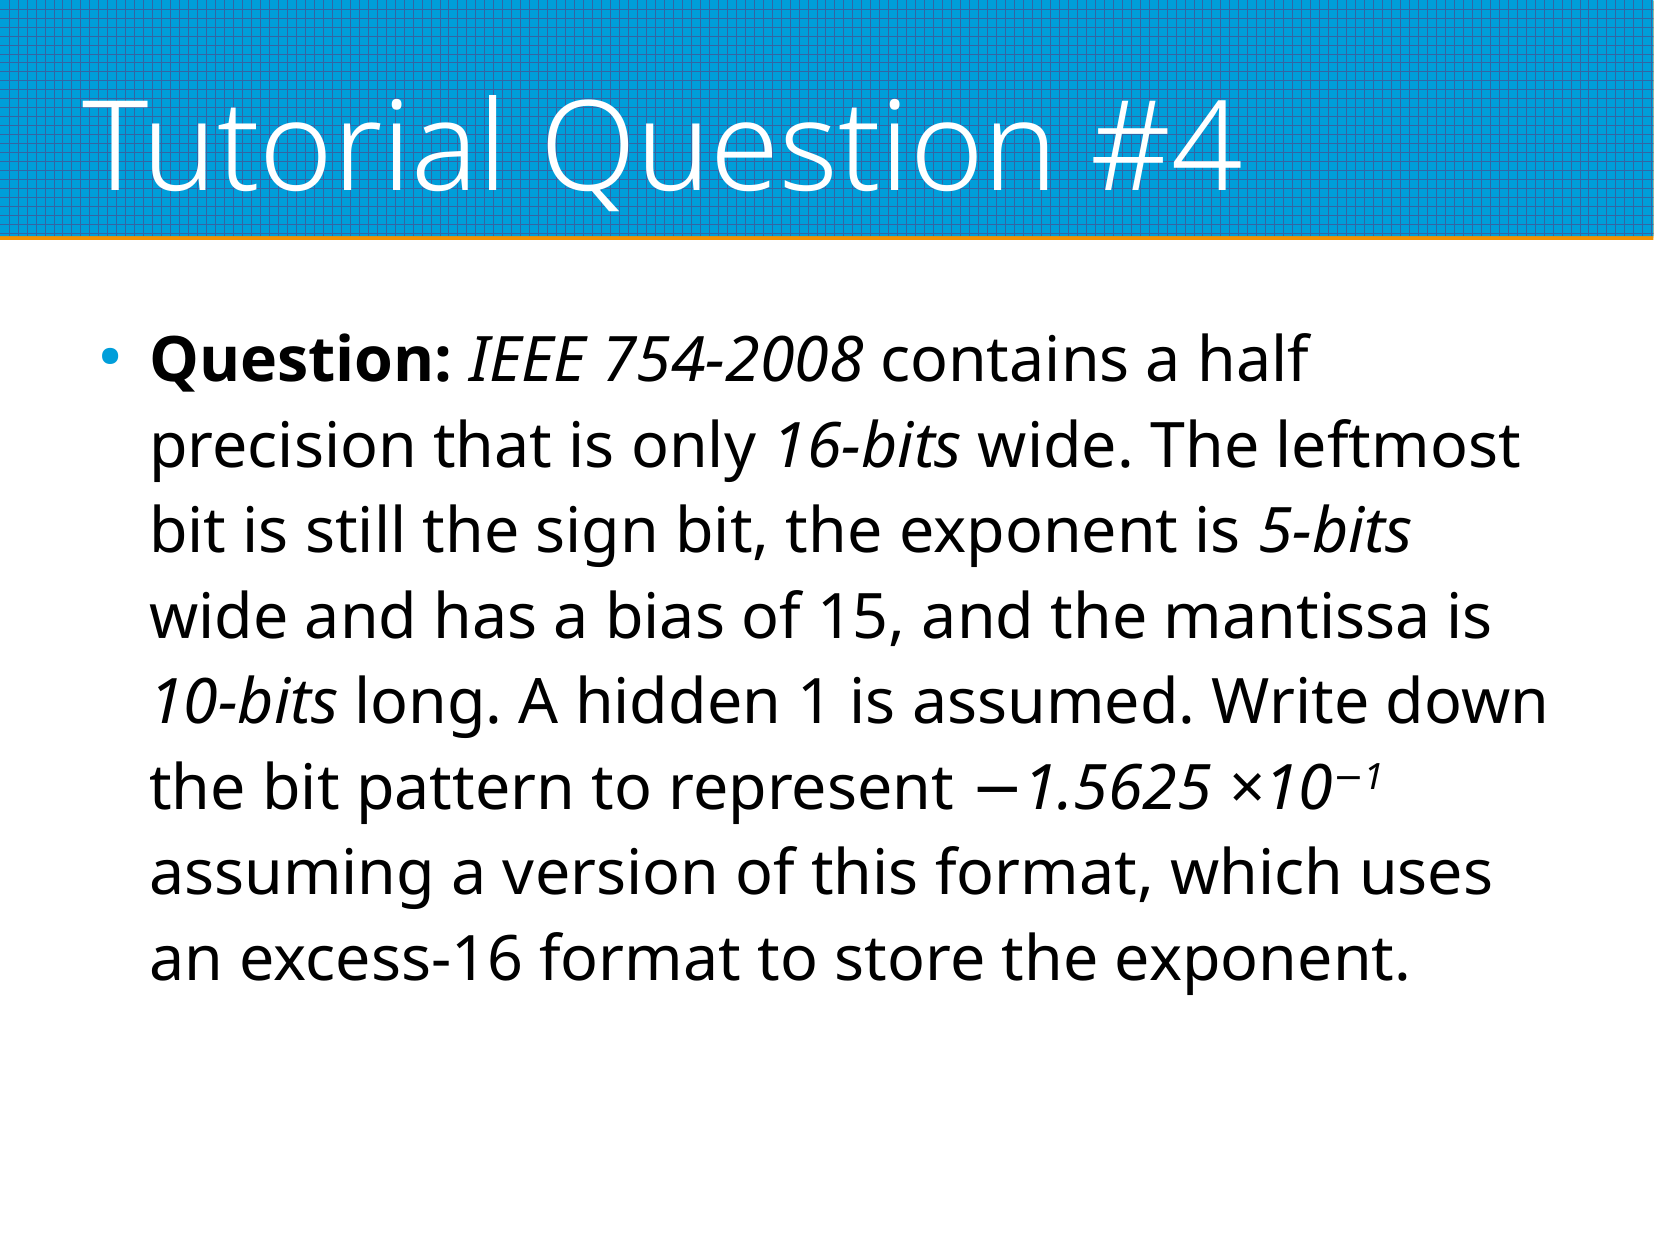

# Tutorial Question #4
Question: IEEE 754-2008 contains a half precision that is only 16-bits wide. The leftmost bit is still the sign bit, the exponent is 5-bits wide and has a bias of 15, and the mantissa is 10-bits long. A hidden 1 is assumed. Write down the bit pattern to represent −1.5625 ×10−1 assuming a version of this format, which uses an excess-16 format to store the exponent.